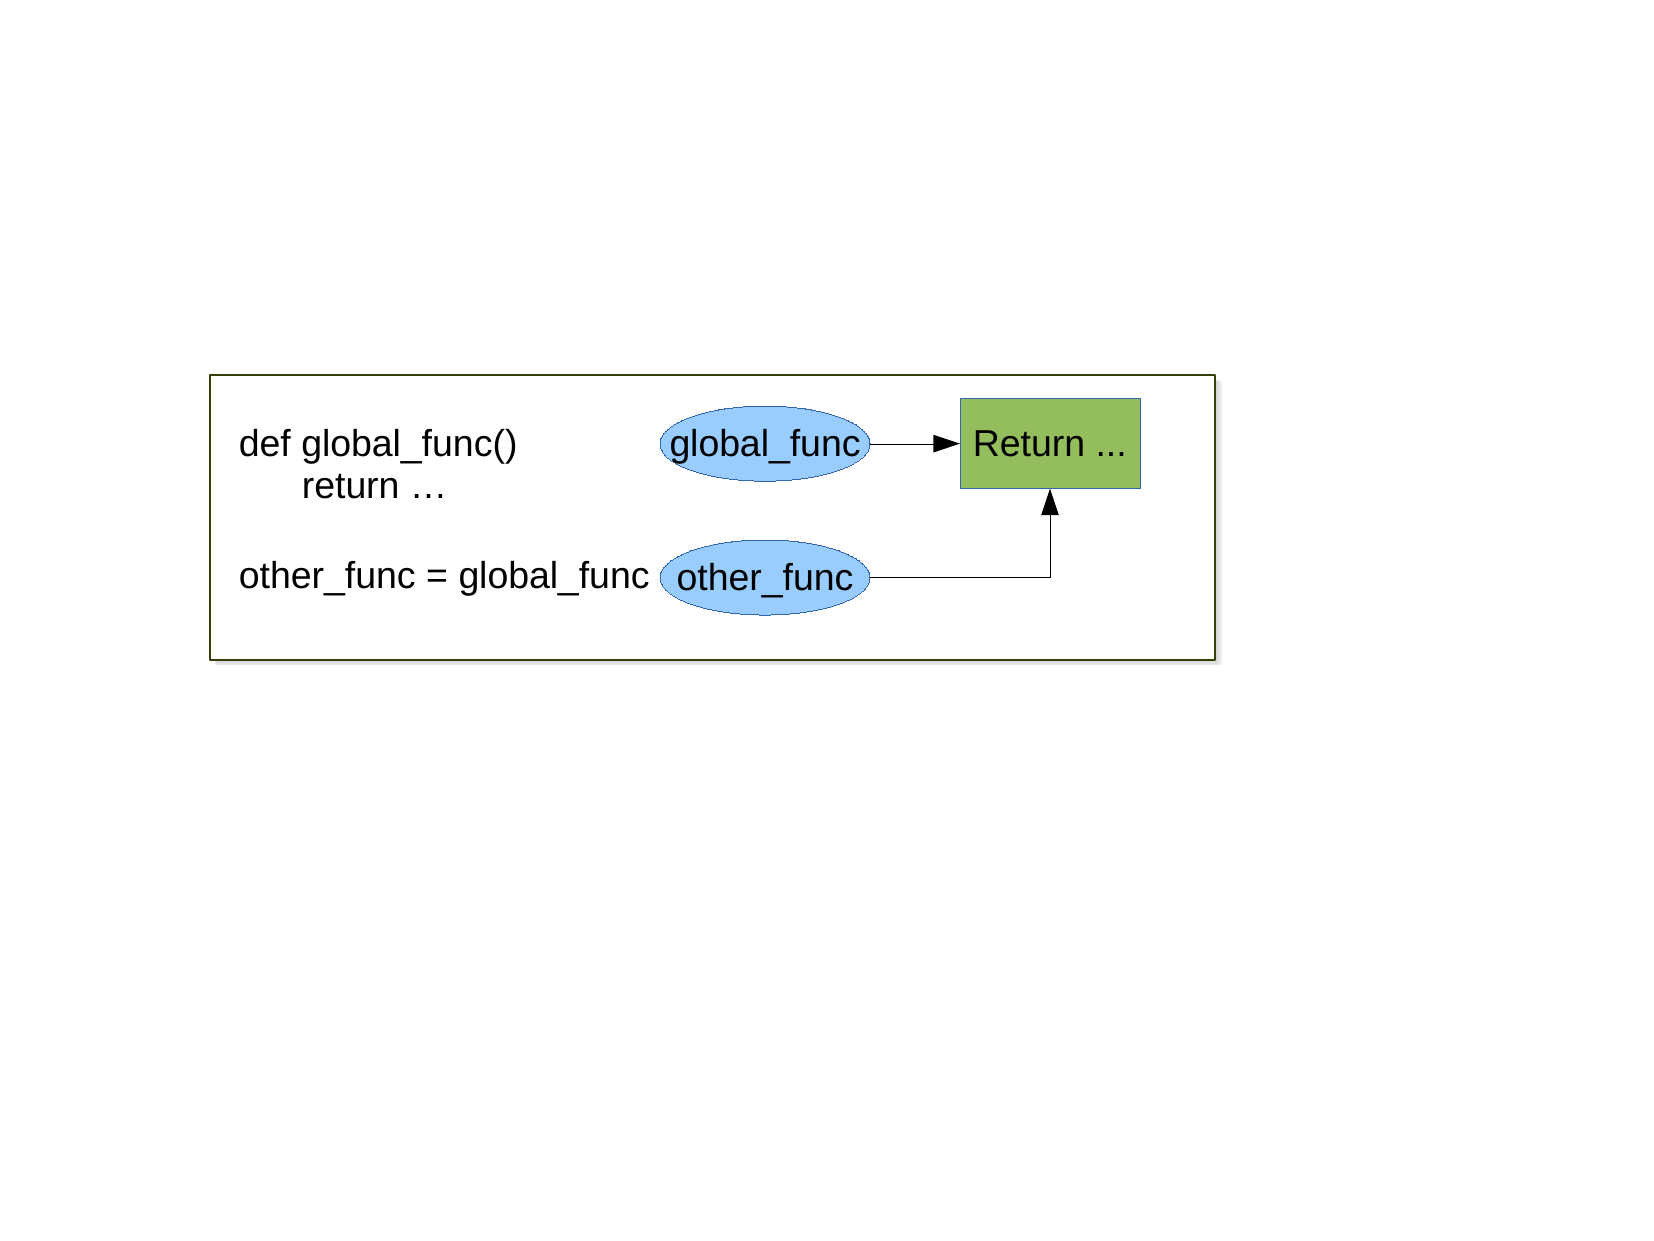

Return ...
global_func
def global_func()
 return …
other_func
other_func = global_func